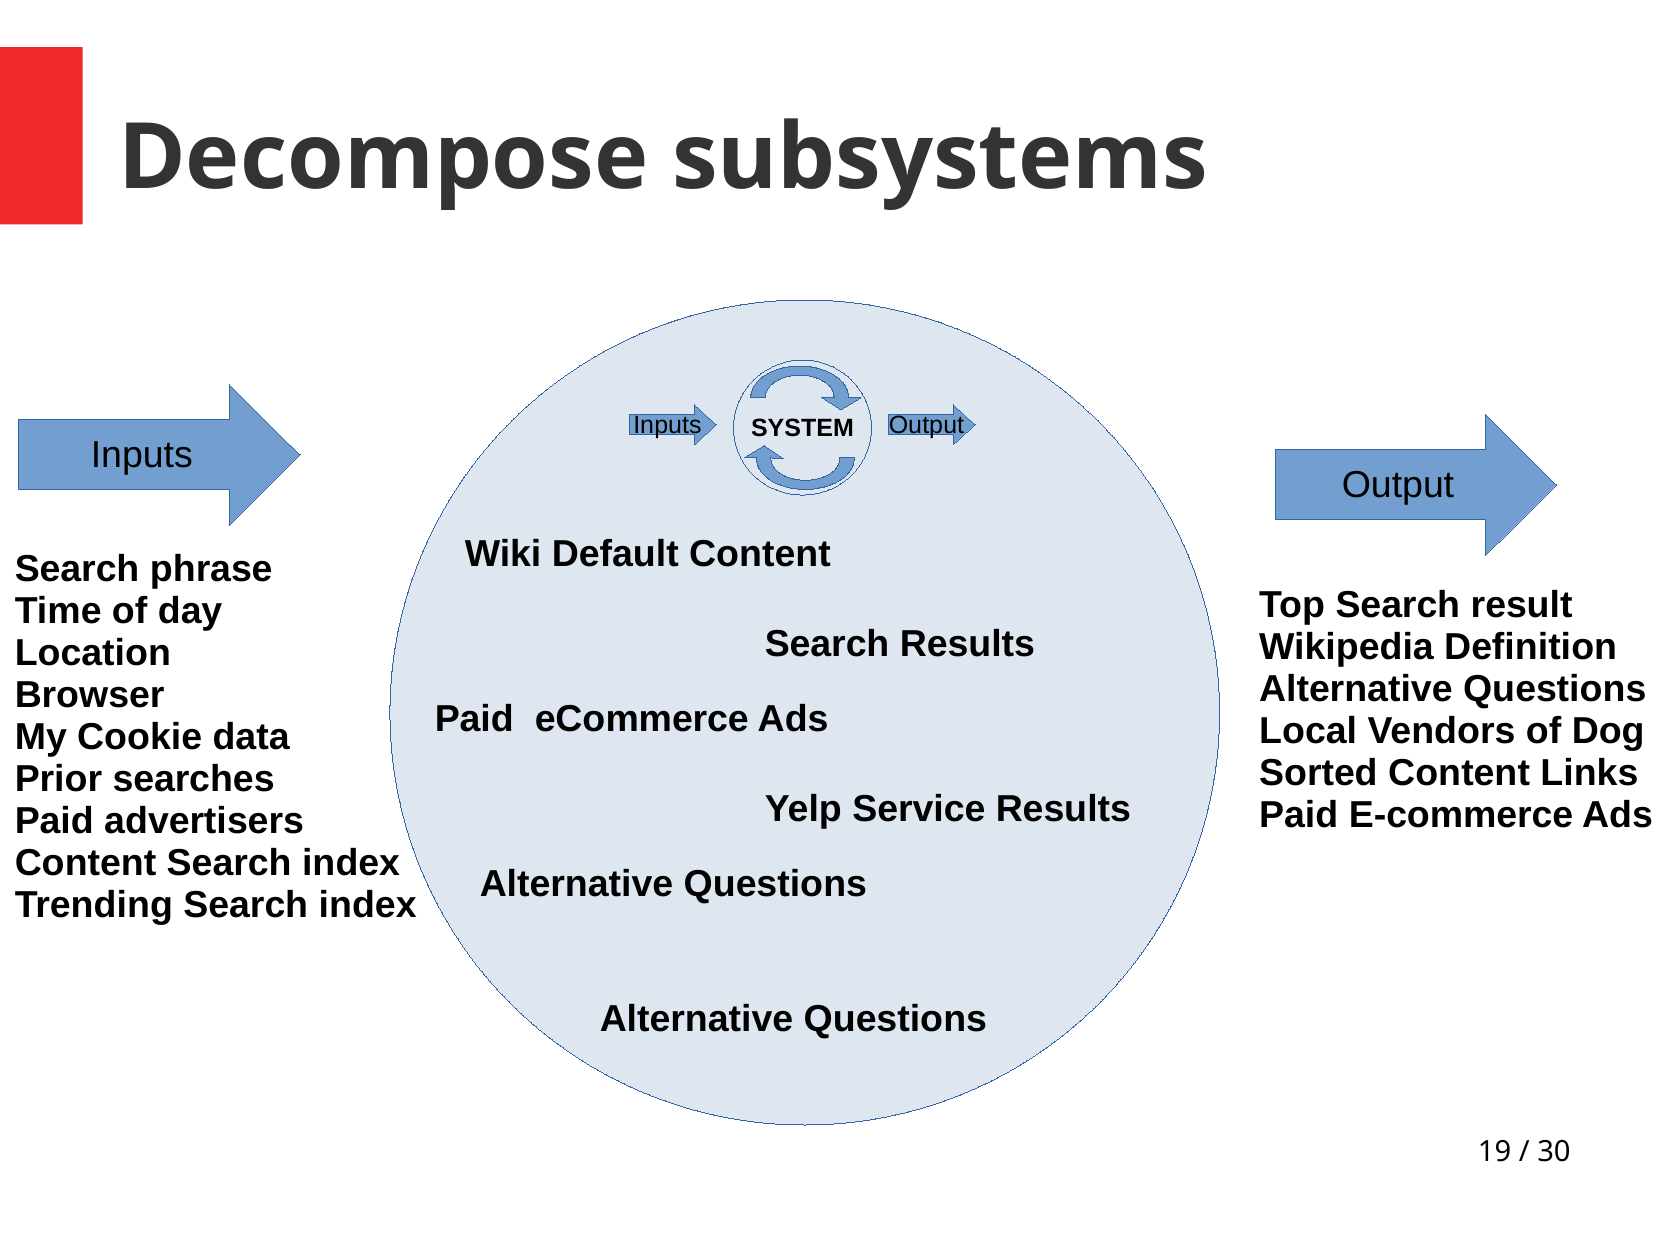

# Decompose subsystems
SYSTEM
Inputs
Output
Inputs
Output
Wiki Default Content
Search phrase
Time of day
Location
Browser
My Cookie data
Prior searches
Paid advertisers
Content Search index
Trending Search index
Top Search result
Wikipedia Definition
Alternative Questions
Local Vendors of Dog
Sorted Content Links
Paid E-commerce Ads
Search Results
Paid eCommerce Ads
Yelp Service Results
Alternative Questions
Alternative Questions
19